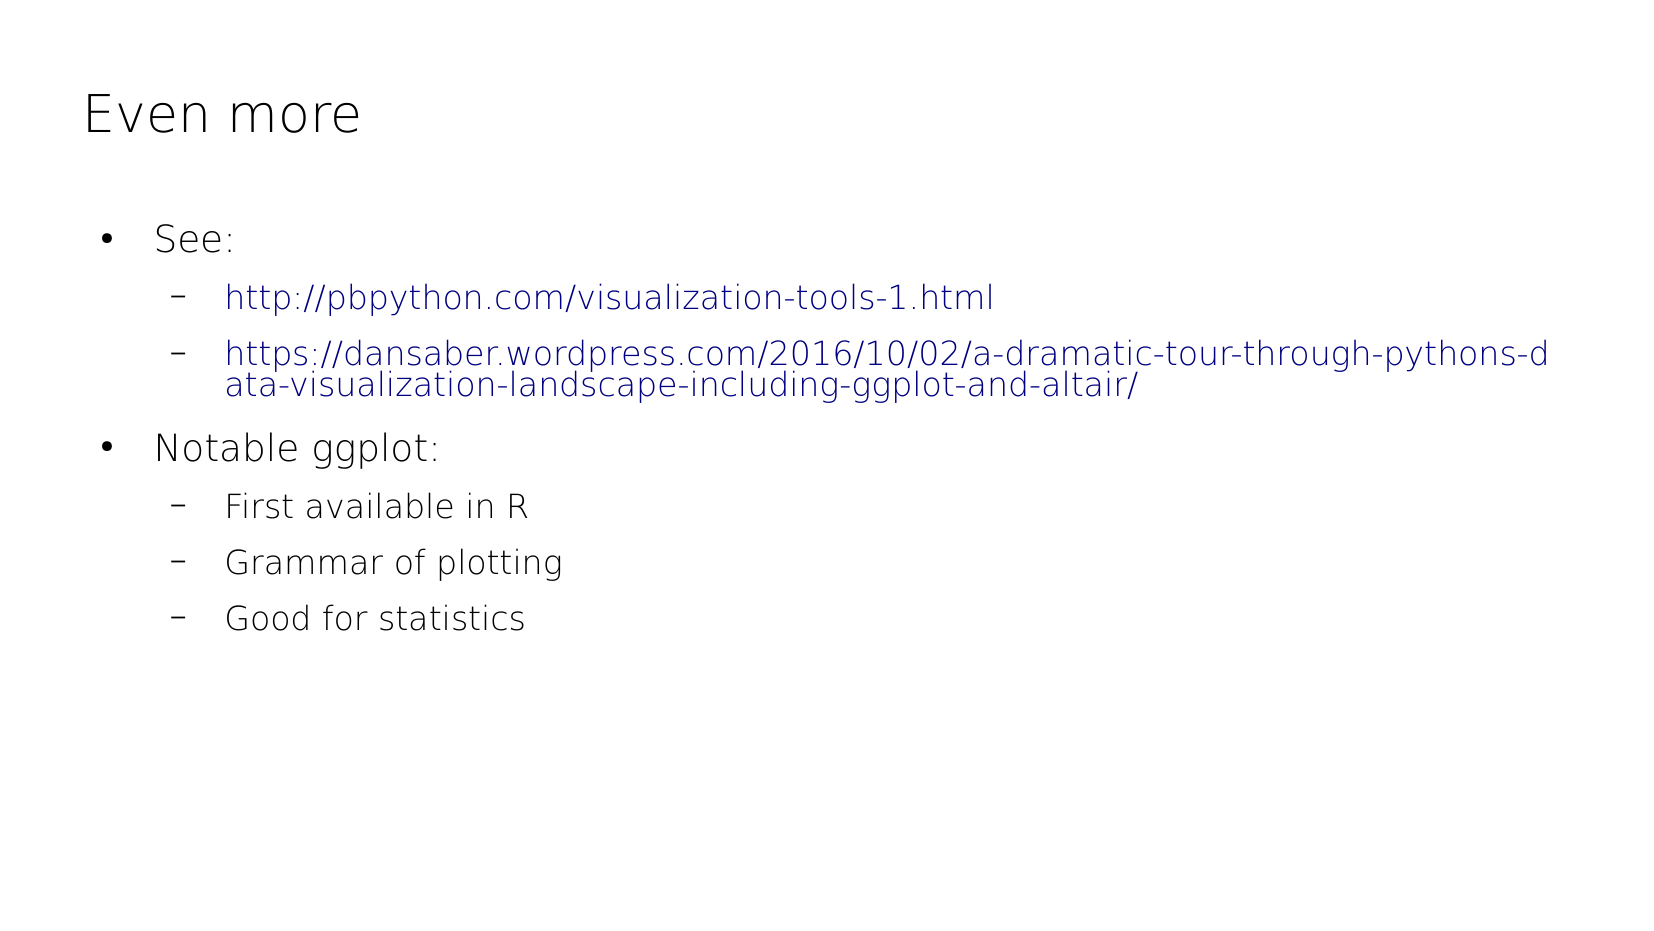

# Even more
See:
http://pbpython.com/visualization-tools-1.html
https://dansaber.wordpress.com/2016/10/02/a-dramatic-tour-through-pythons-data-visualization-landscape-including-ggplot-and-altair/
Notable ggplot:
First available in R
Grammar of plotting
Good for statistics